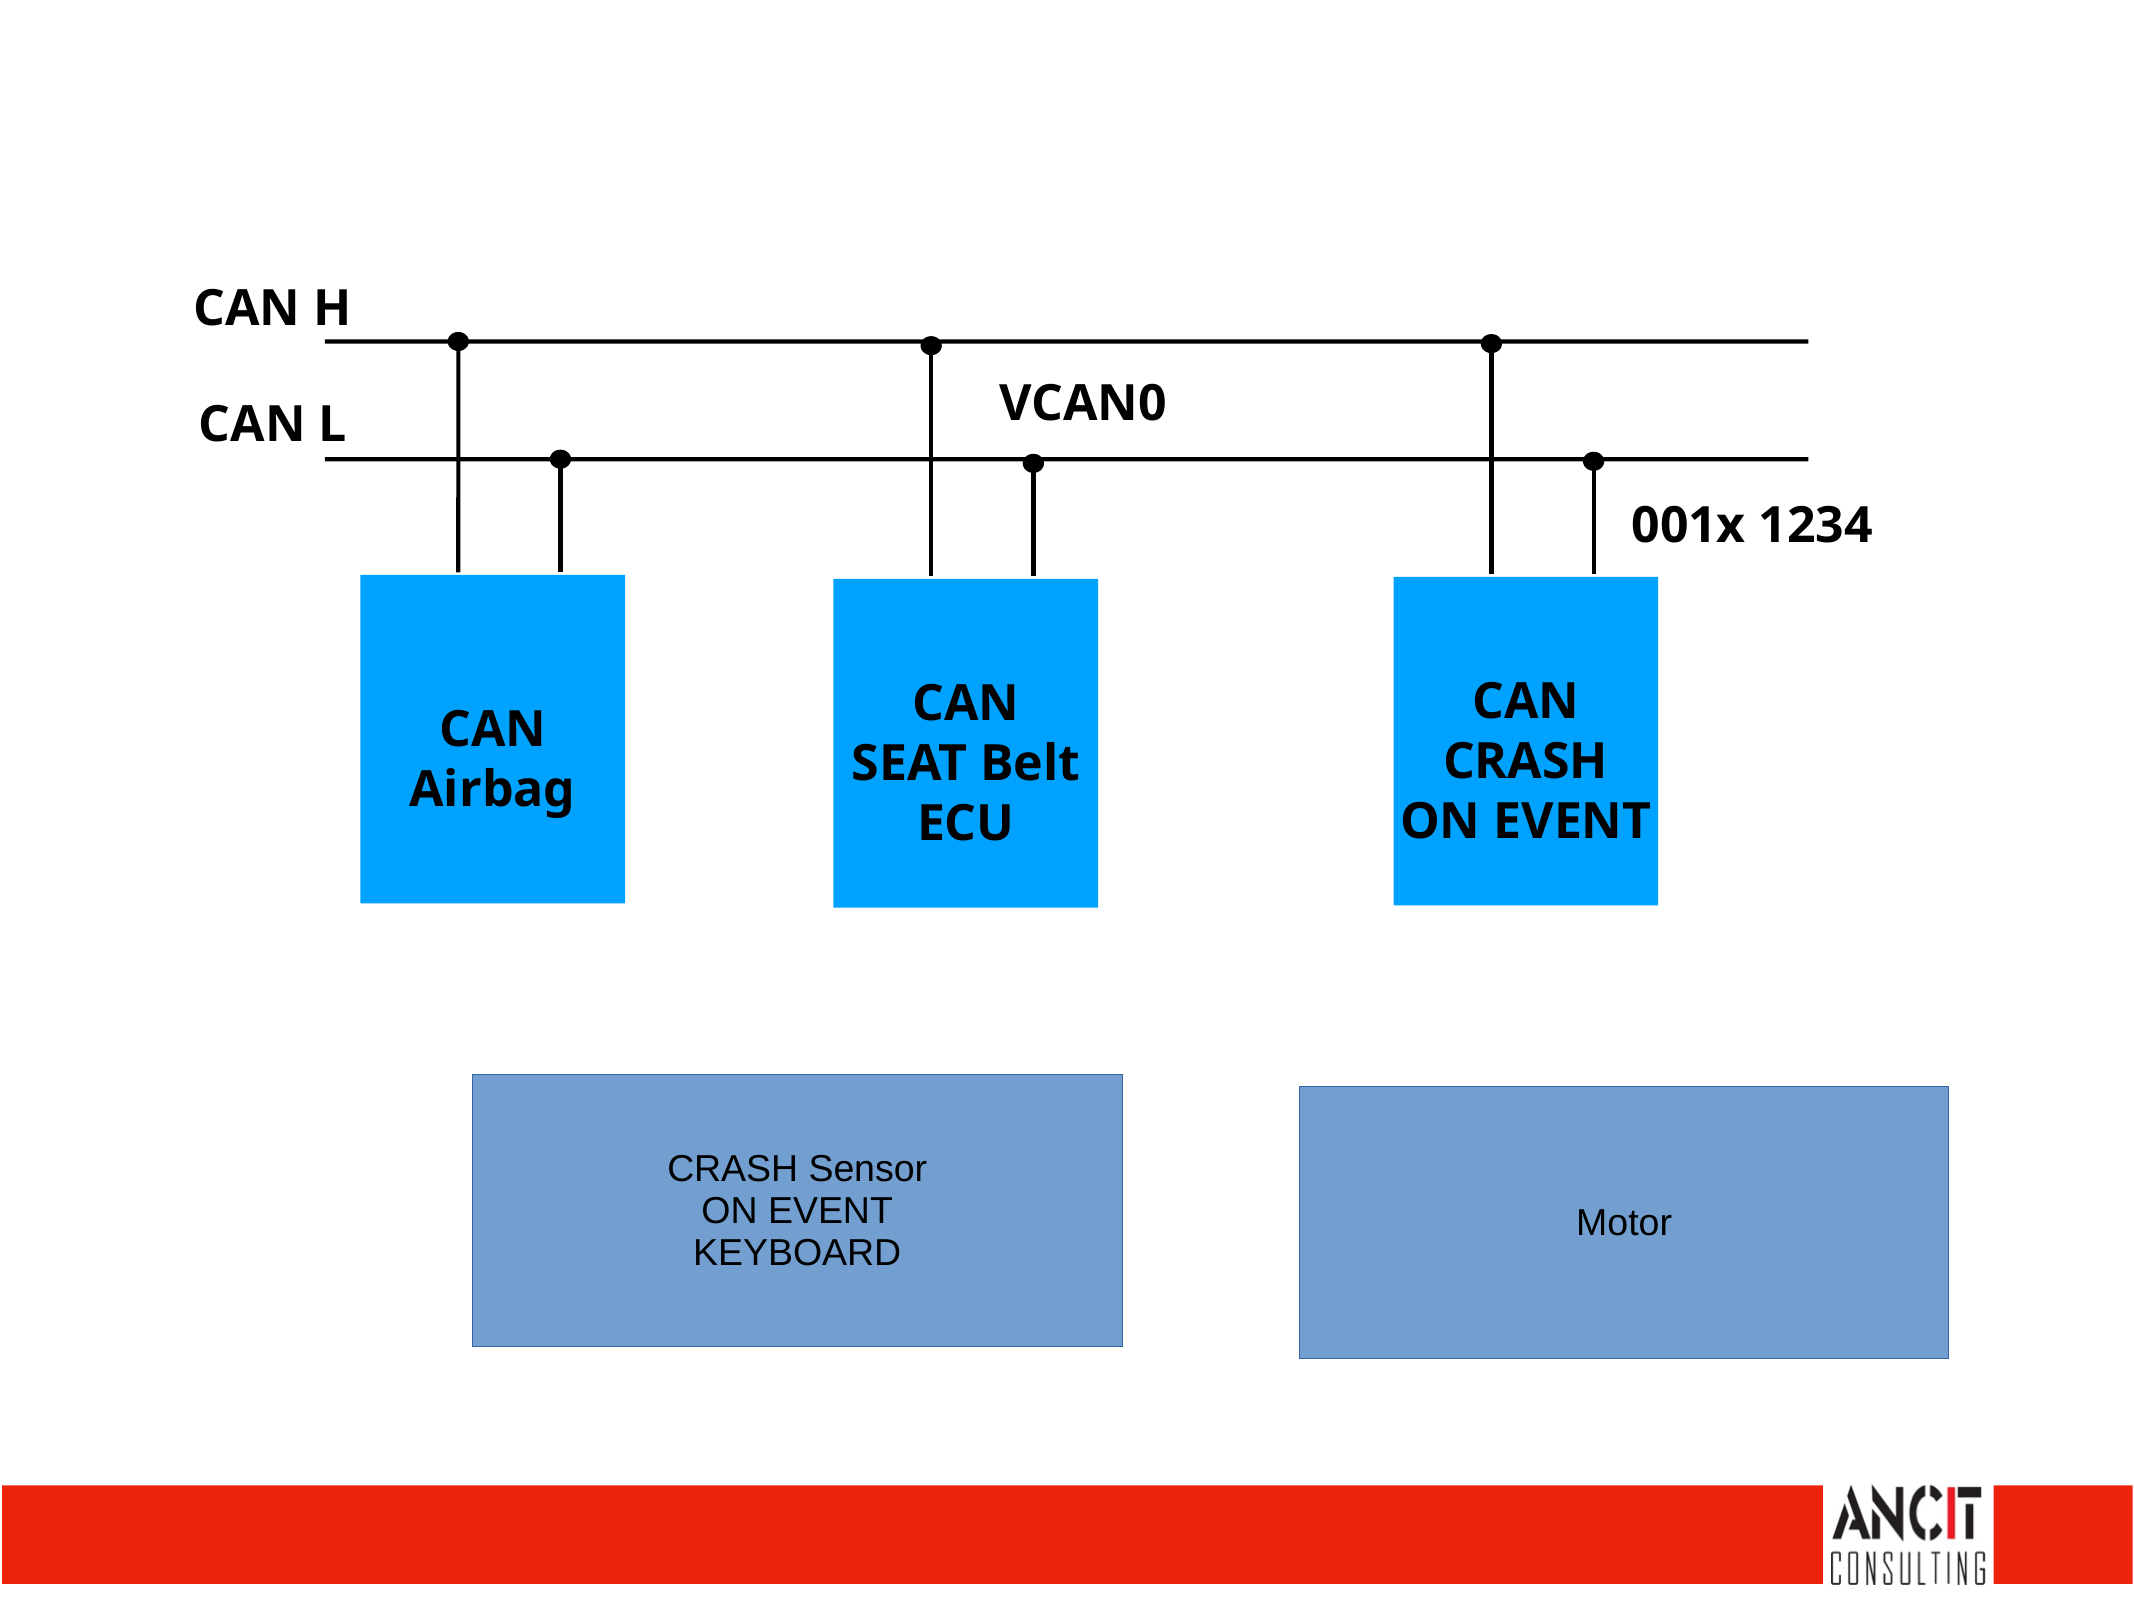

CAN H
VCAN0
CAN L
001x 1234
CAN
CRASH
ON EVENT
CAN
SEAT Belt
ECU
CAN
Airbag
CRASH Sensor
ON EVENT
KEYBOARD
Motor